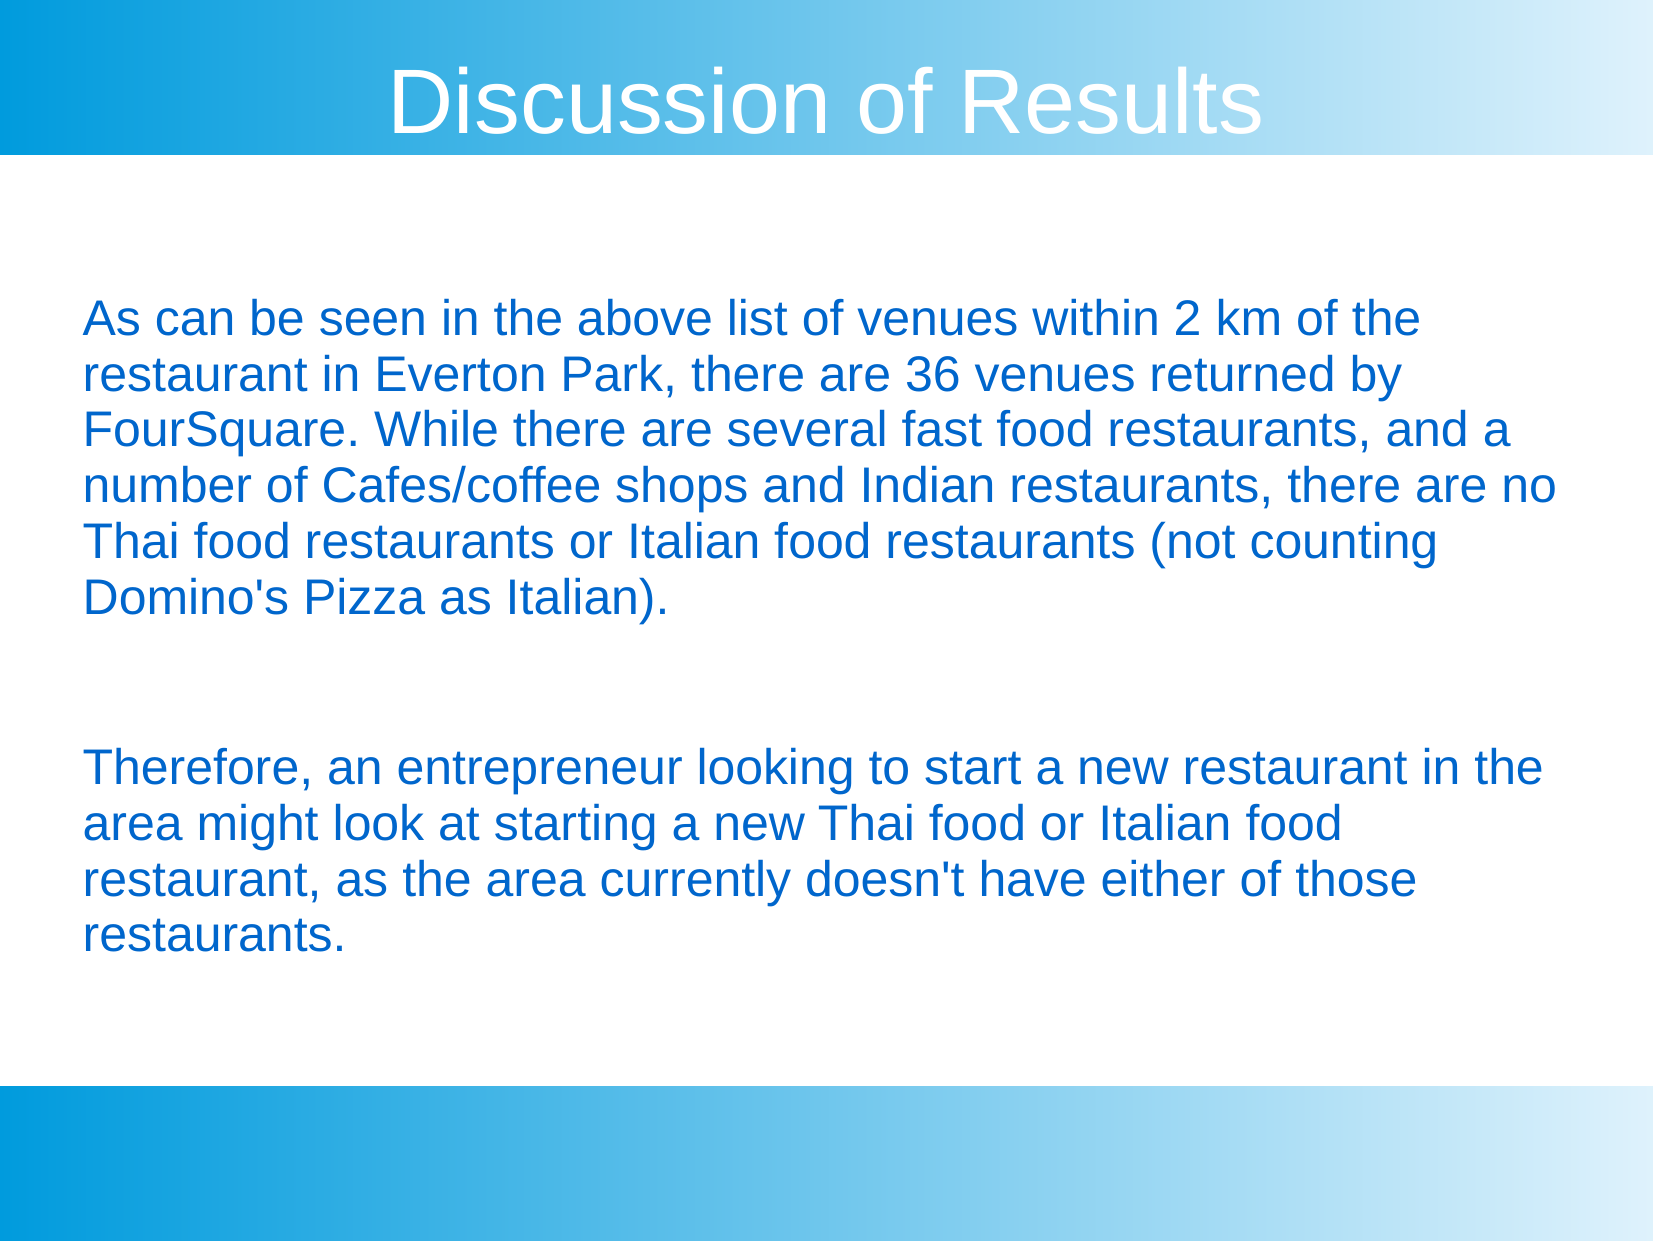

# Discussion of Results
As can be seen in the above list of venues within 2 km of the restaurant in Everton Park, there are 36 venues returned by FourSquare. While there are several fast food restaurants, and a number of Cafes/coffee shops and Indian restaurants, there are no Thai food restaurants or Italian food restaurants (not counting Domino's Pizza as Italian).
Therefore, an entrepreneur looking to start a new restaurant in the area might look at starting a new Thai food or Italian food restaurant, as the area currently doesn't have either of those restaurants.